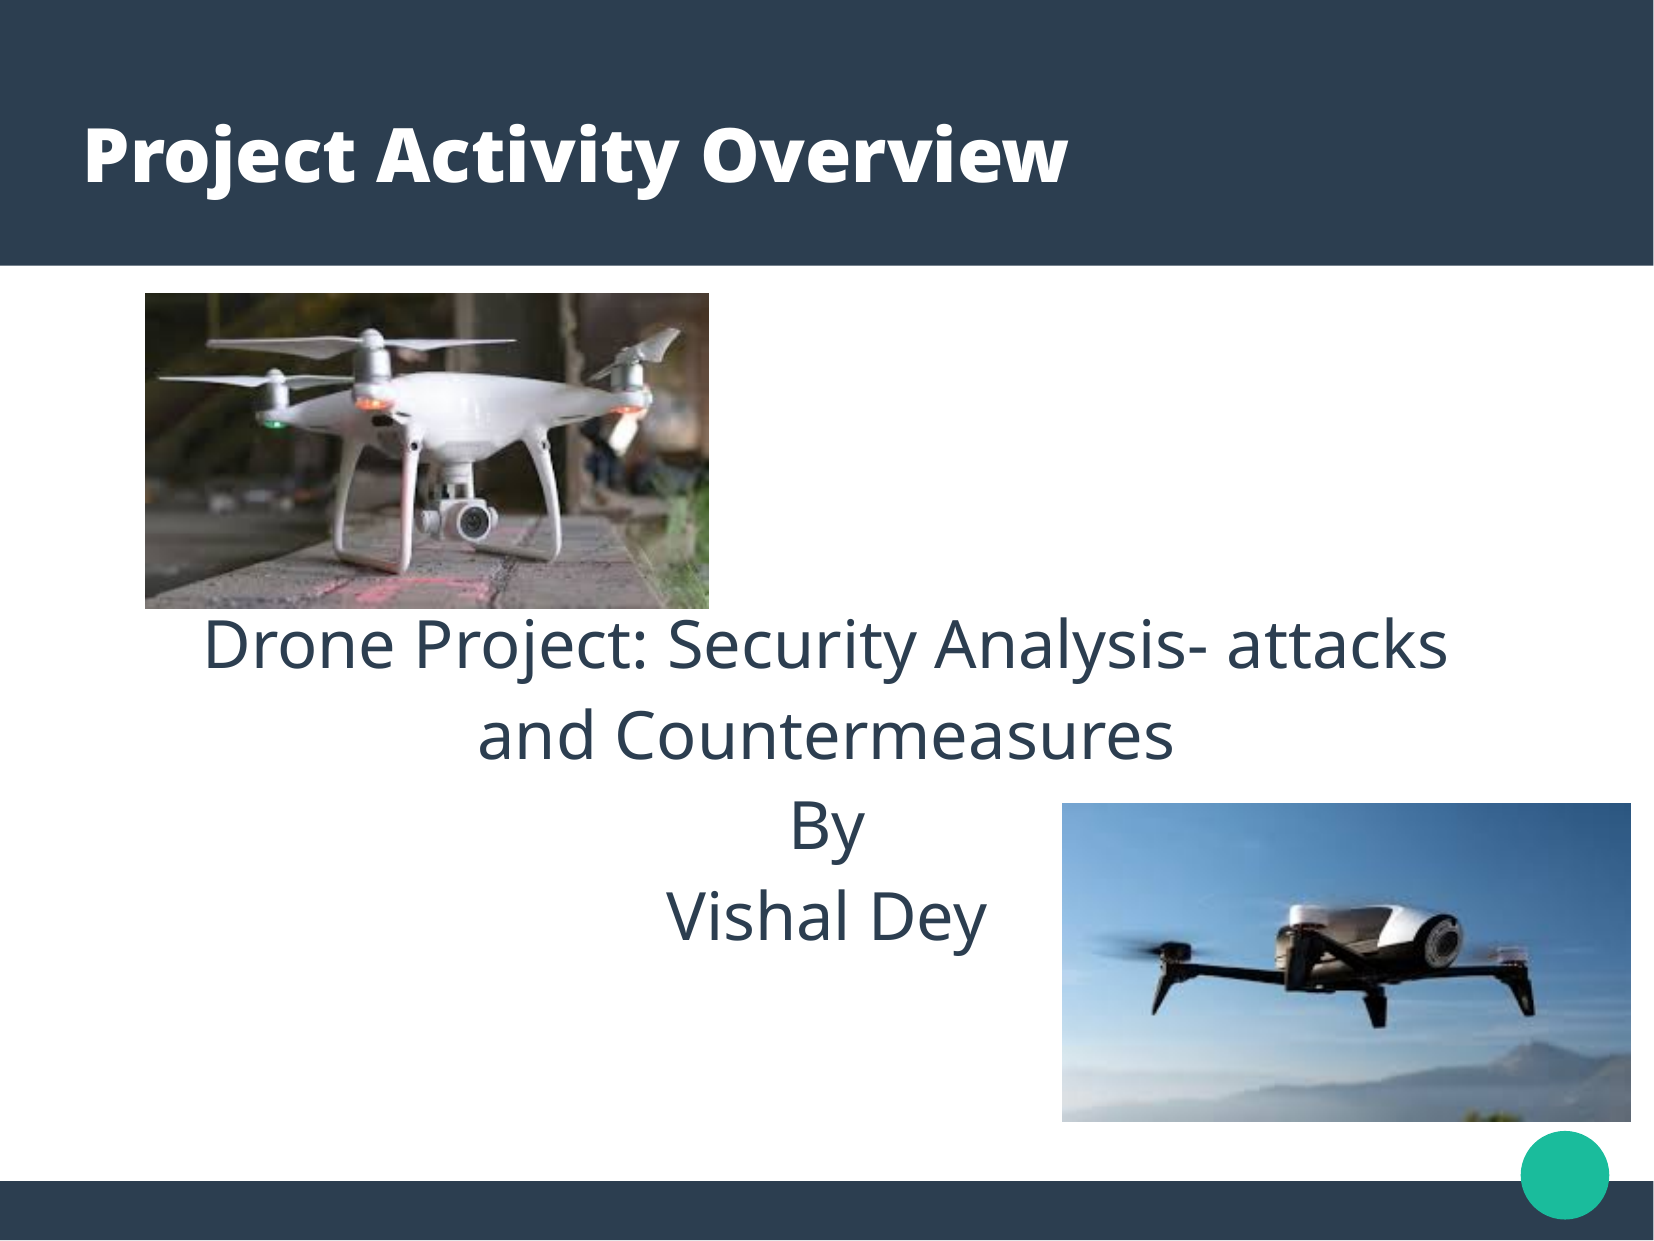

# Project Activity Overview
Drone Project: Security Analysis- attacks and Countermeasures
By
Vishal Dey